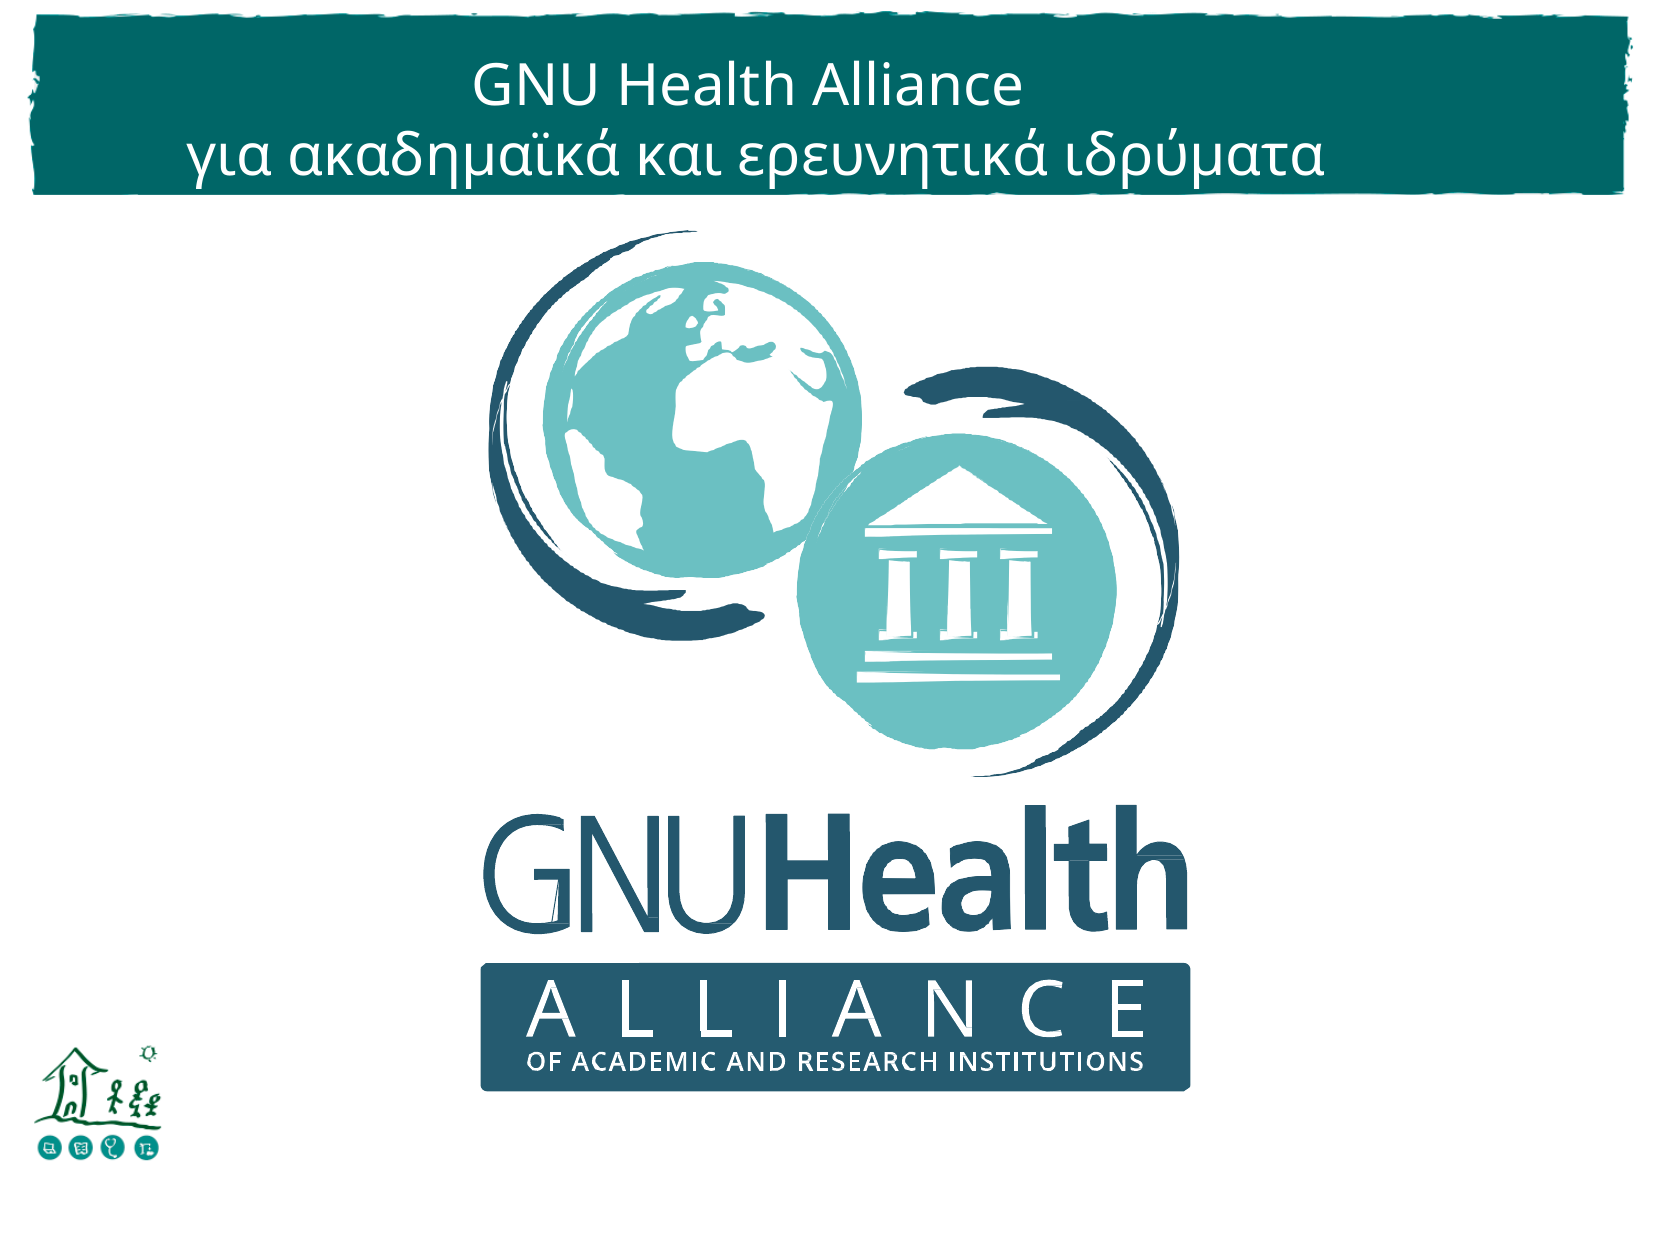

# GNU Health Alliance για ακαδημαϊκά και ερευνητικά ιδρύματα